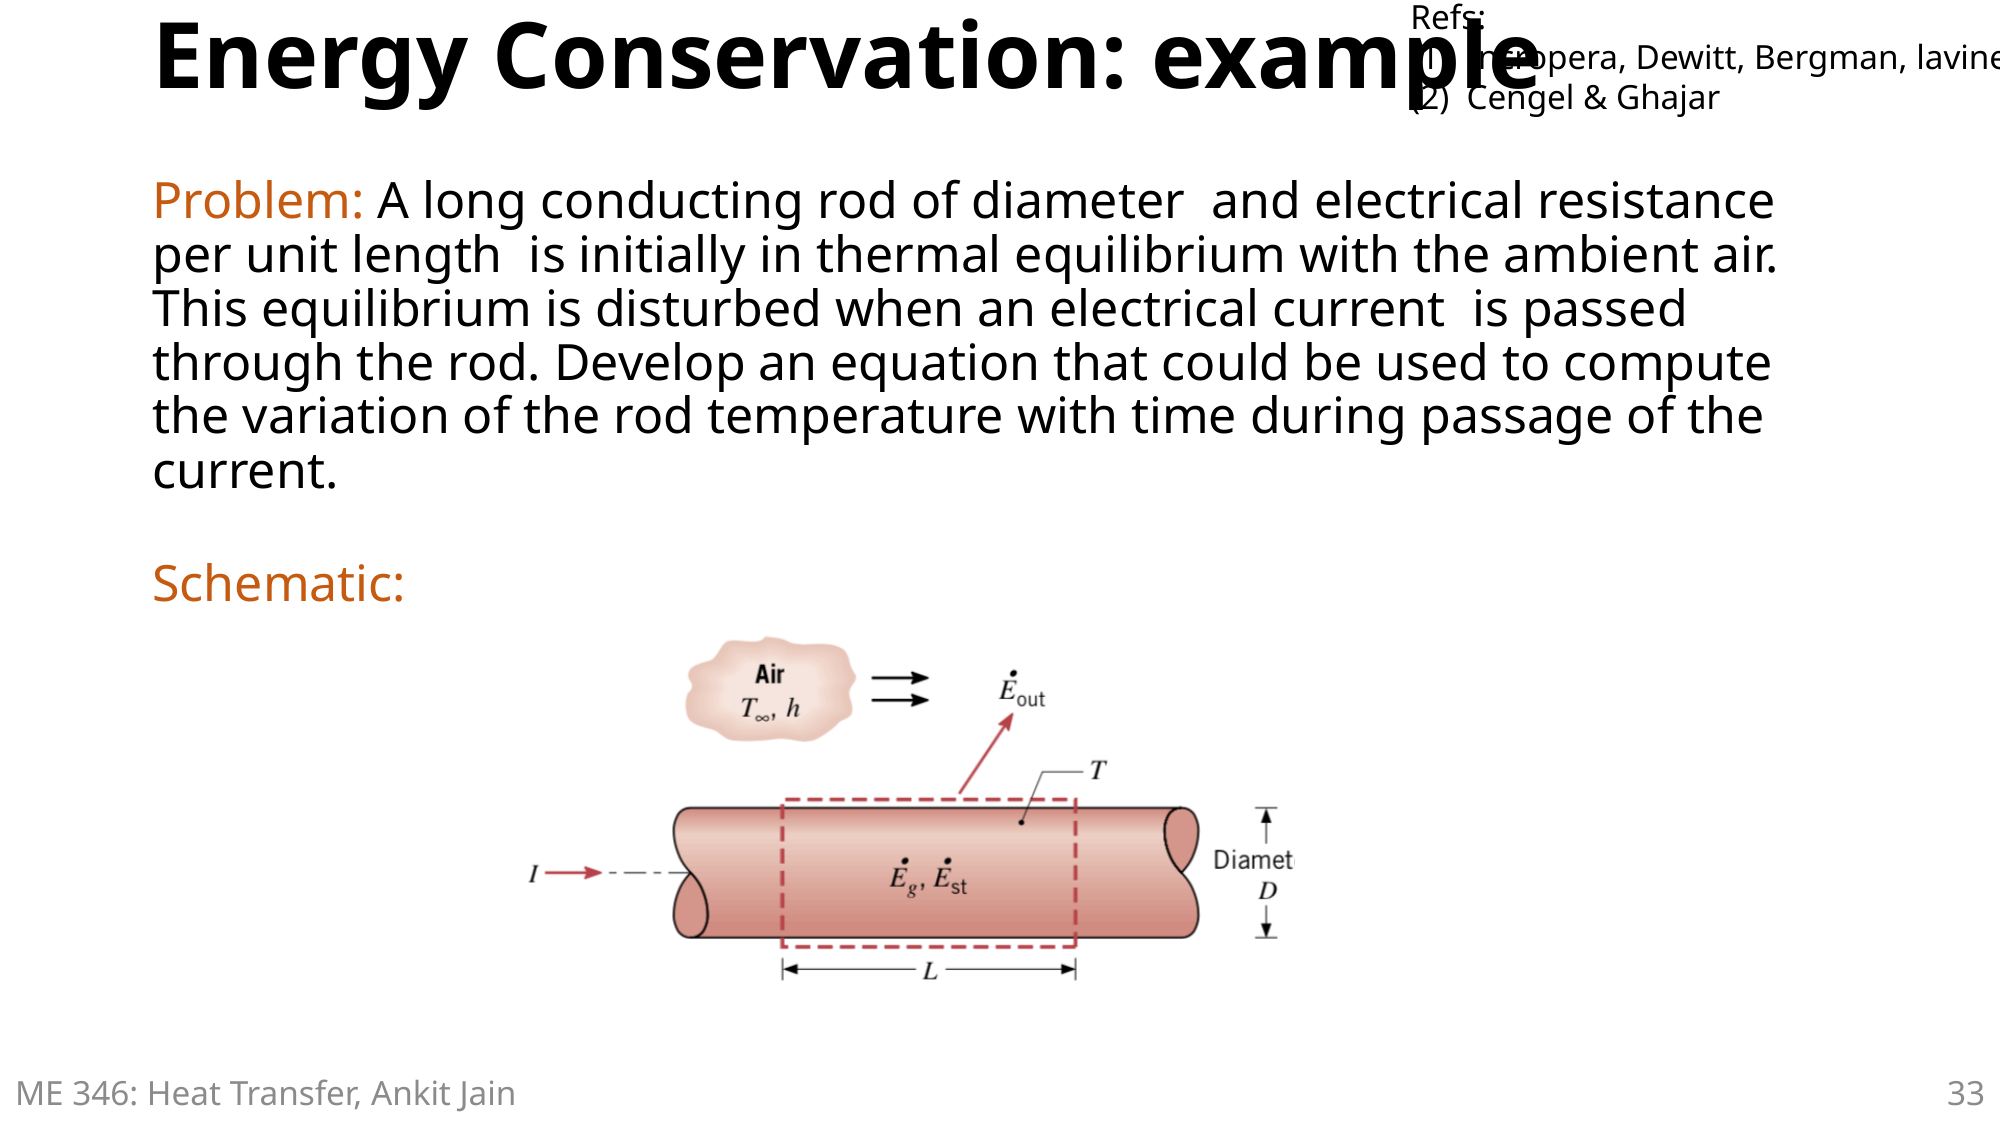

# Energy Conservation: example
Refs:
Incropera, Dewitt, Bergman, lavine
Cengel & Ghajar
Problem: A long conducting rod of diameter and electrical resistance per unit length is initially in thermal equilibrium with the ambient air. This equilibrium is disturbed when an electrical current is passed through the rod. Develop an equation that could be used to compute the variation of the rod temperature with time during passage of the current.
Schematic:
ME 346: Heat Transfer, Ankit Jain
33